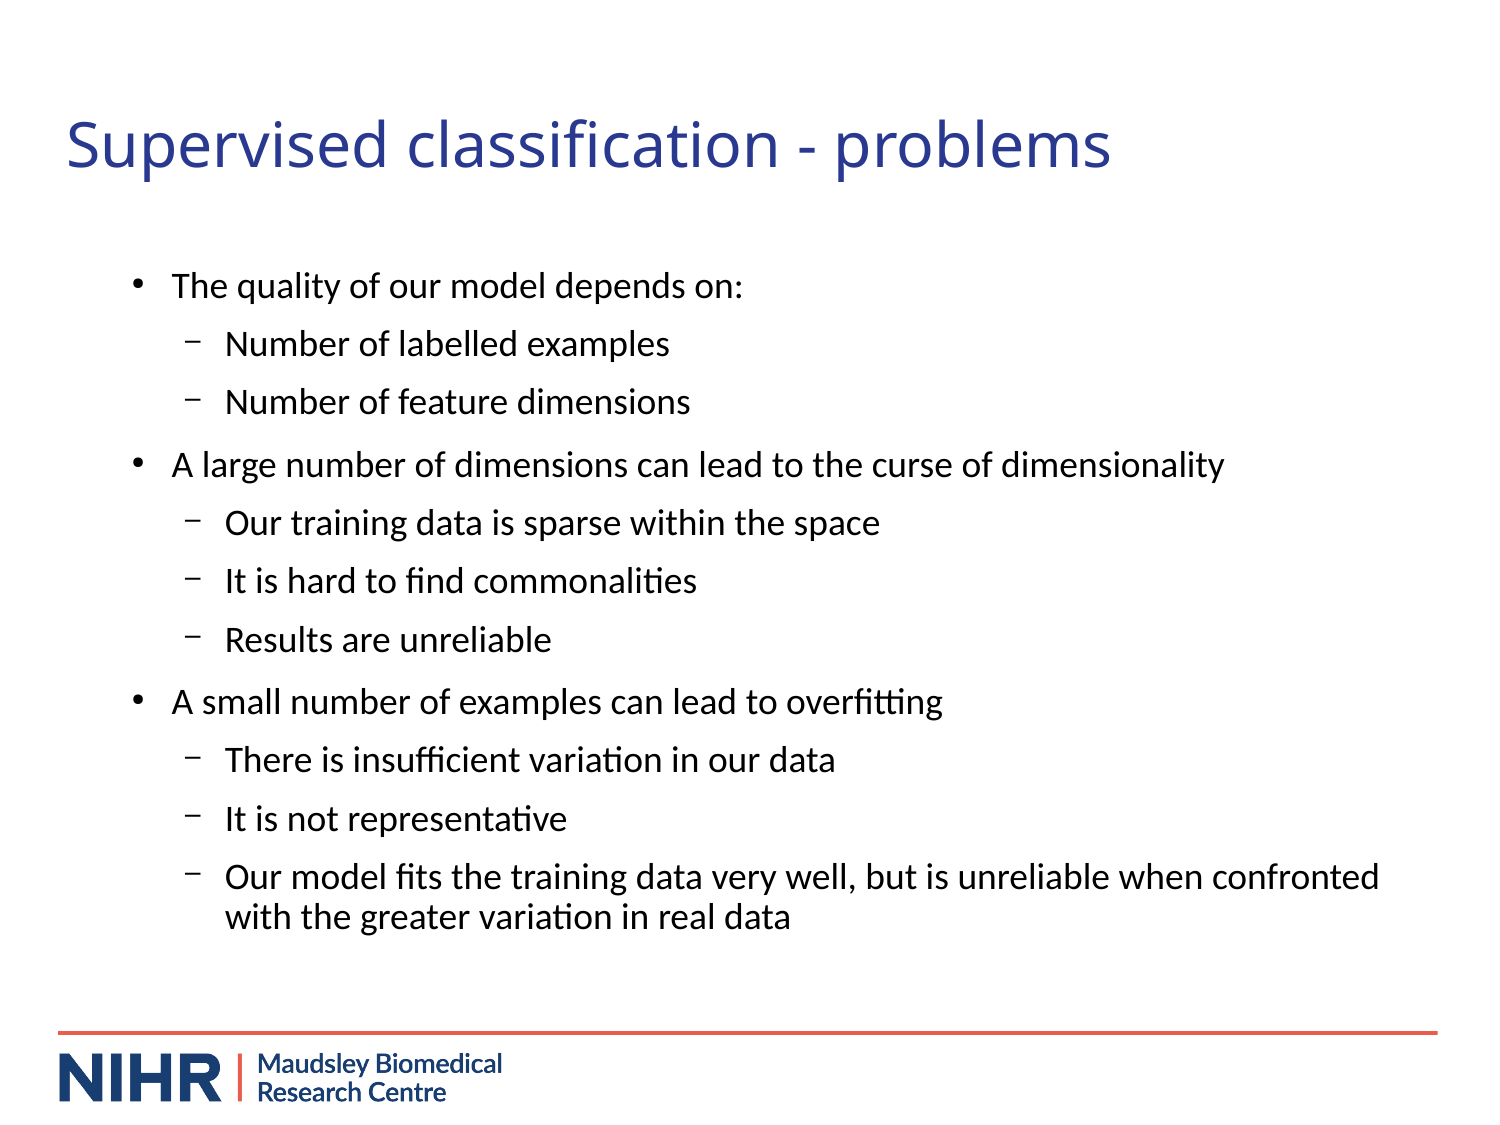

Supervised classification - problems
# The quality of our model depends on:
Number of labelled examples
Number of feature dimensions
A large number of dimensions can lead to the curse of dimensionality
Our training data is sparse within the space
It is hard to find commonalities
Results are unreliable
A small number of examples can lead to overfitting
There is insufficient variation in our data
It is not representative
Our model fits the training data very well, but is unreliable when confronted with the greater variation in real data